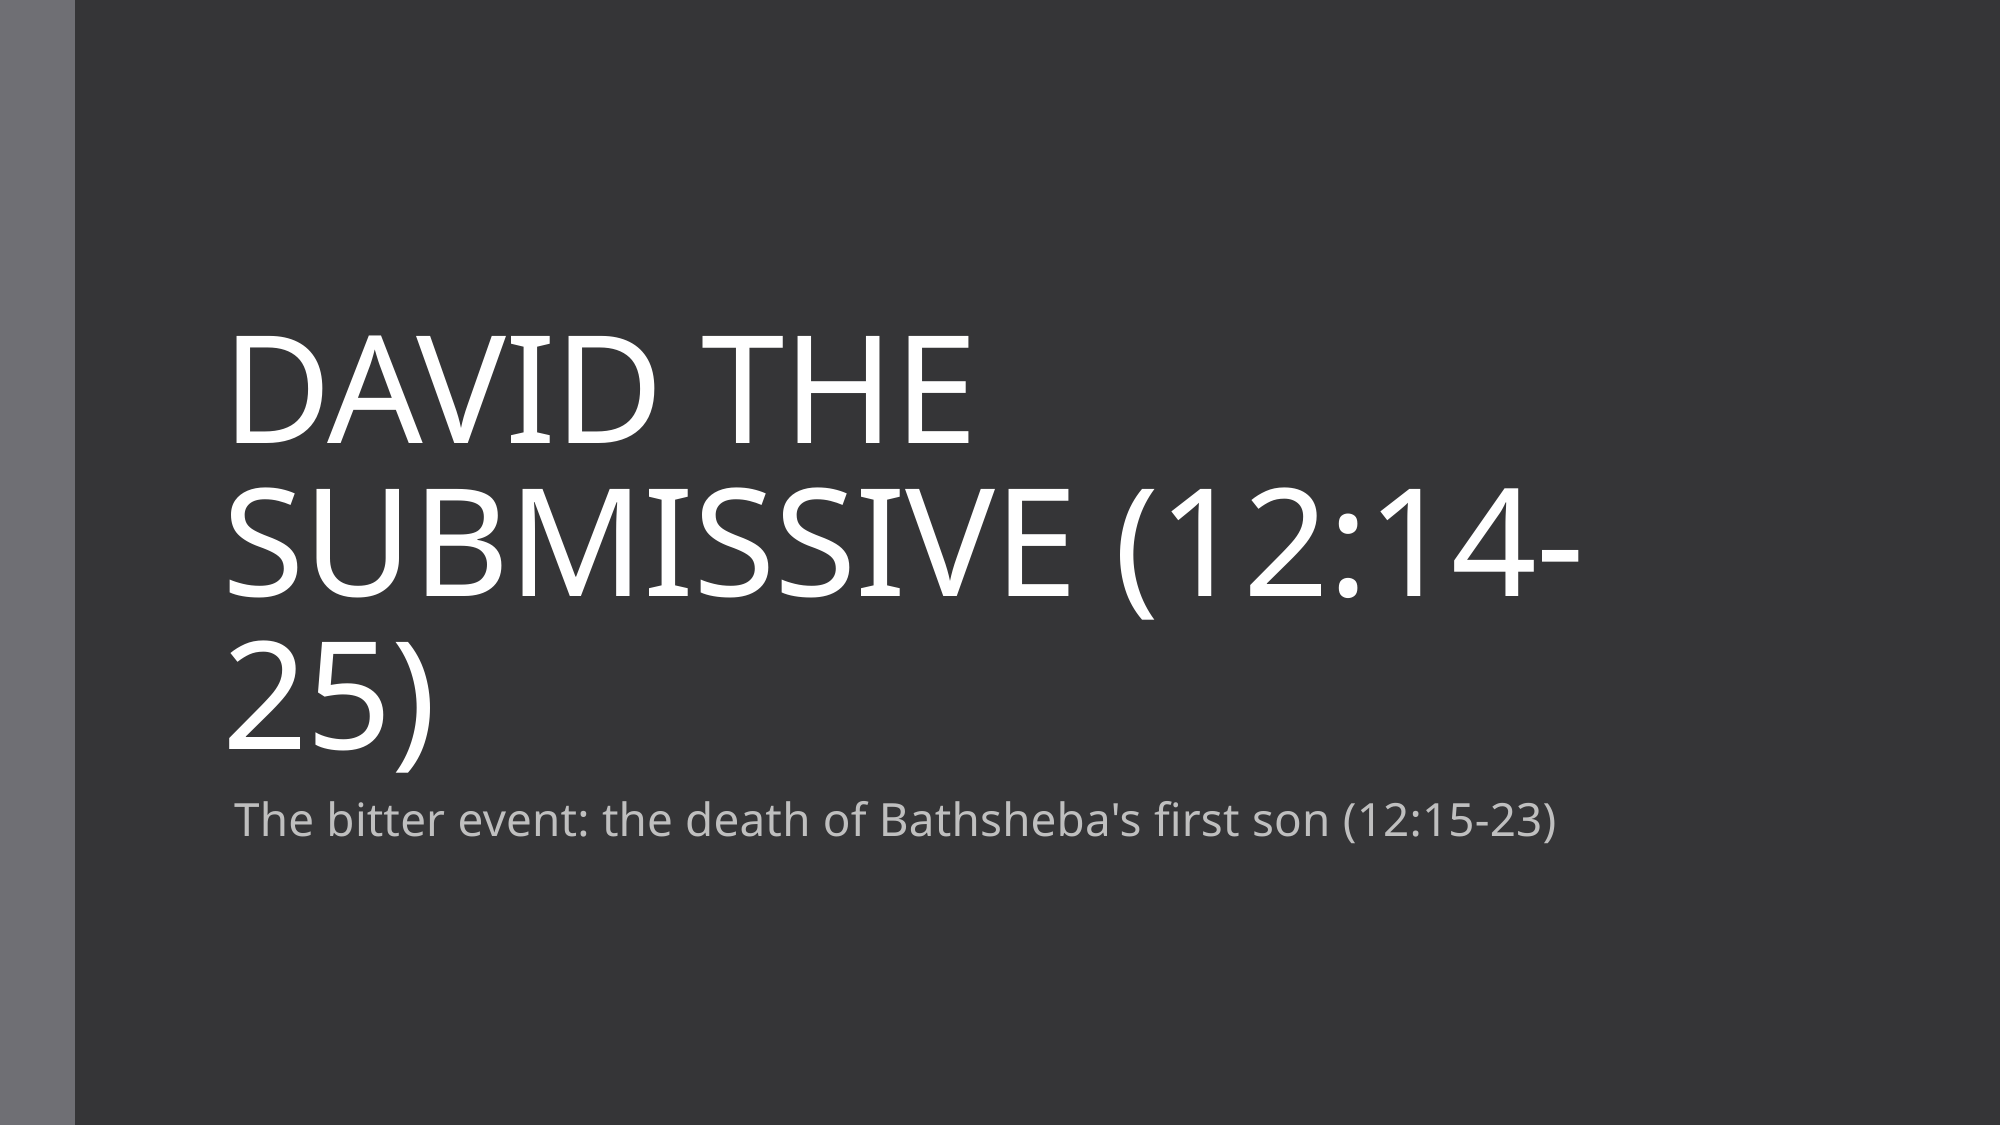

# DAVID THE SUBMISSIVE (12:14-25)
 The bitter event: the death of Bathsheba's first son (12:15-23)